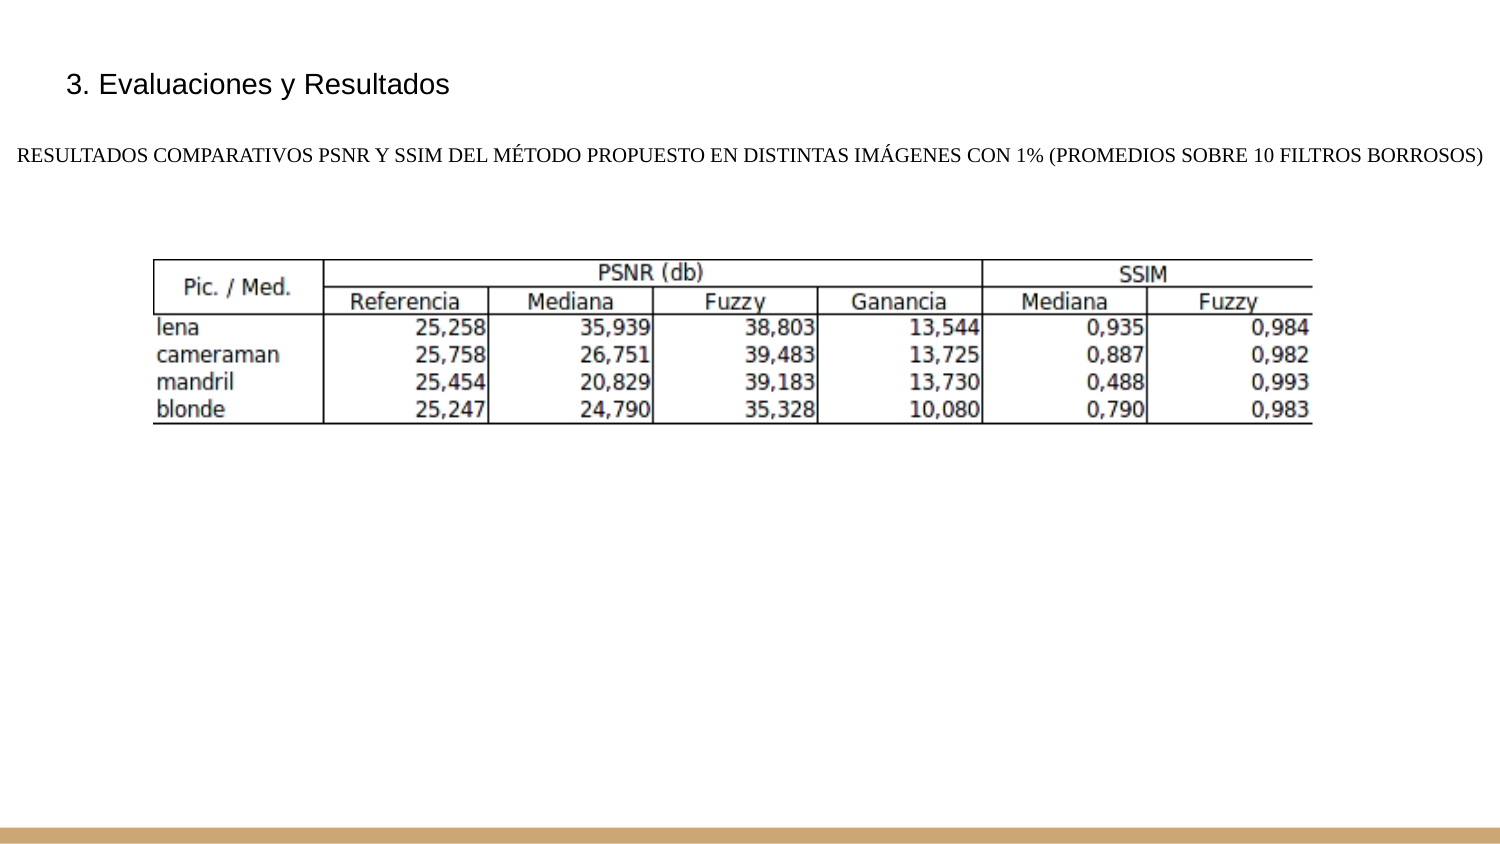

# 3. Evaluaciones y Resultados
RESULTADOS COMPARATIVOS PSNR Y SSIM DEL MÉTODO PROPUESTO EN DISTINTAS IMÁGENES CON 1% (PROMEDIOS SOBRE 10 FILTROS BORROSOS)